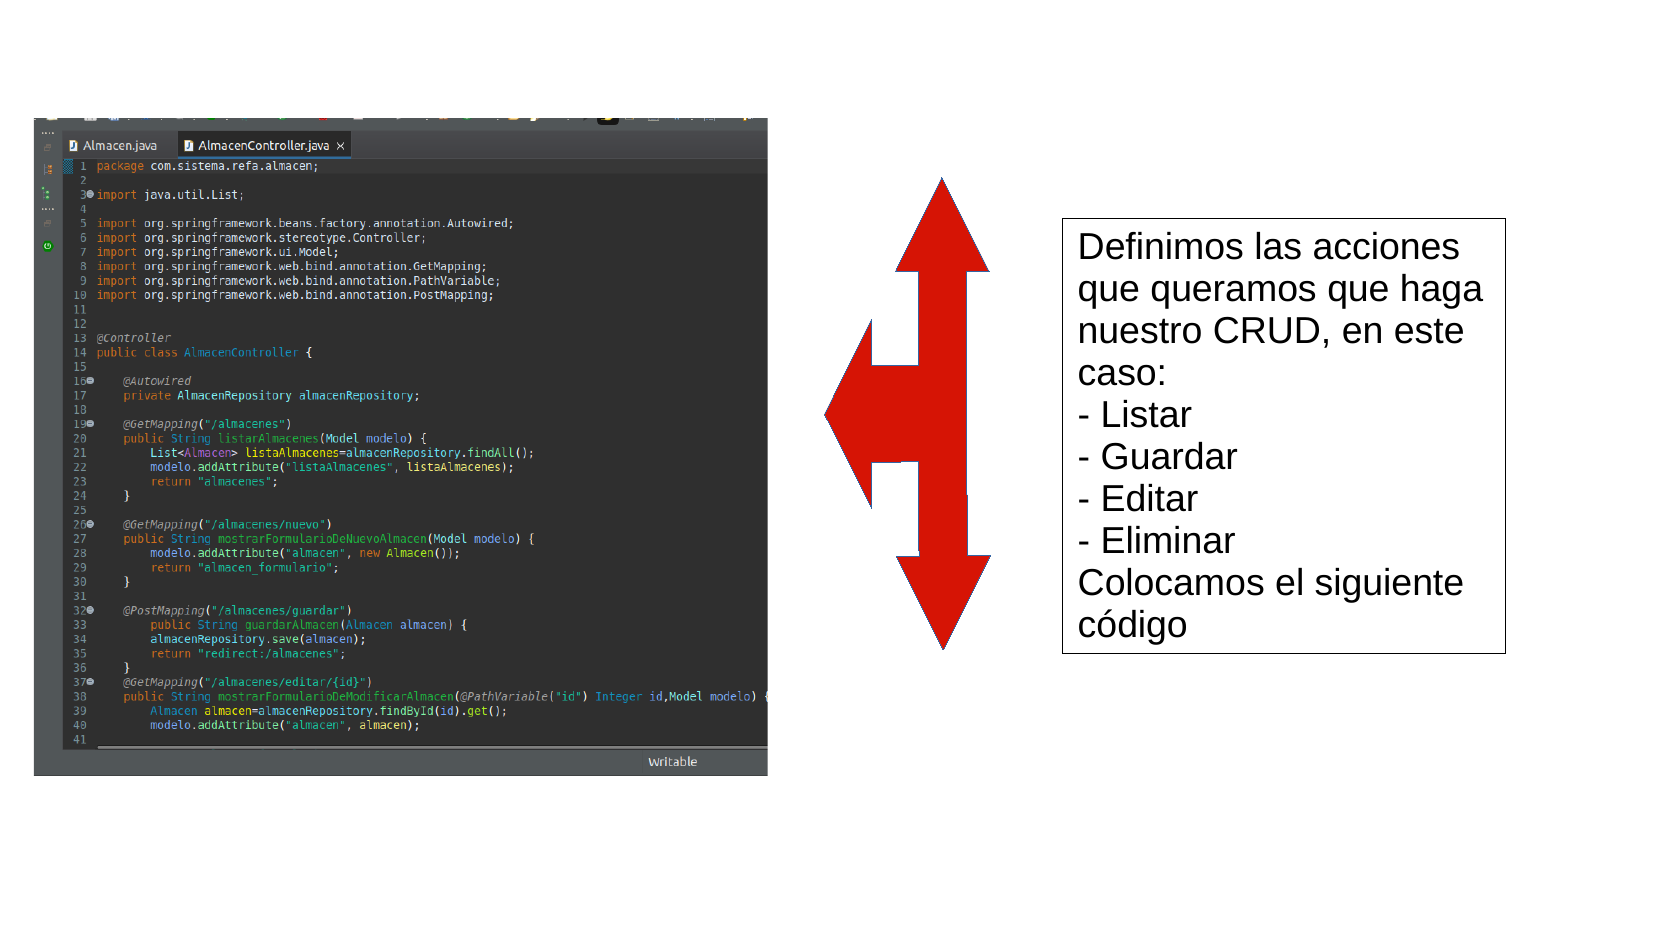

#
Definimos las acciones que queramos que haga nuestro CRUD, en este caso:
- Listar
- Guardar
- Editar
- Eliminar
Colocamos el siguiente código